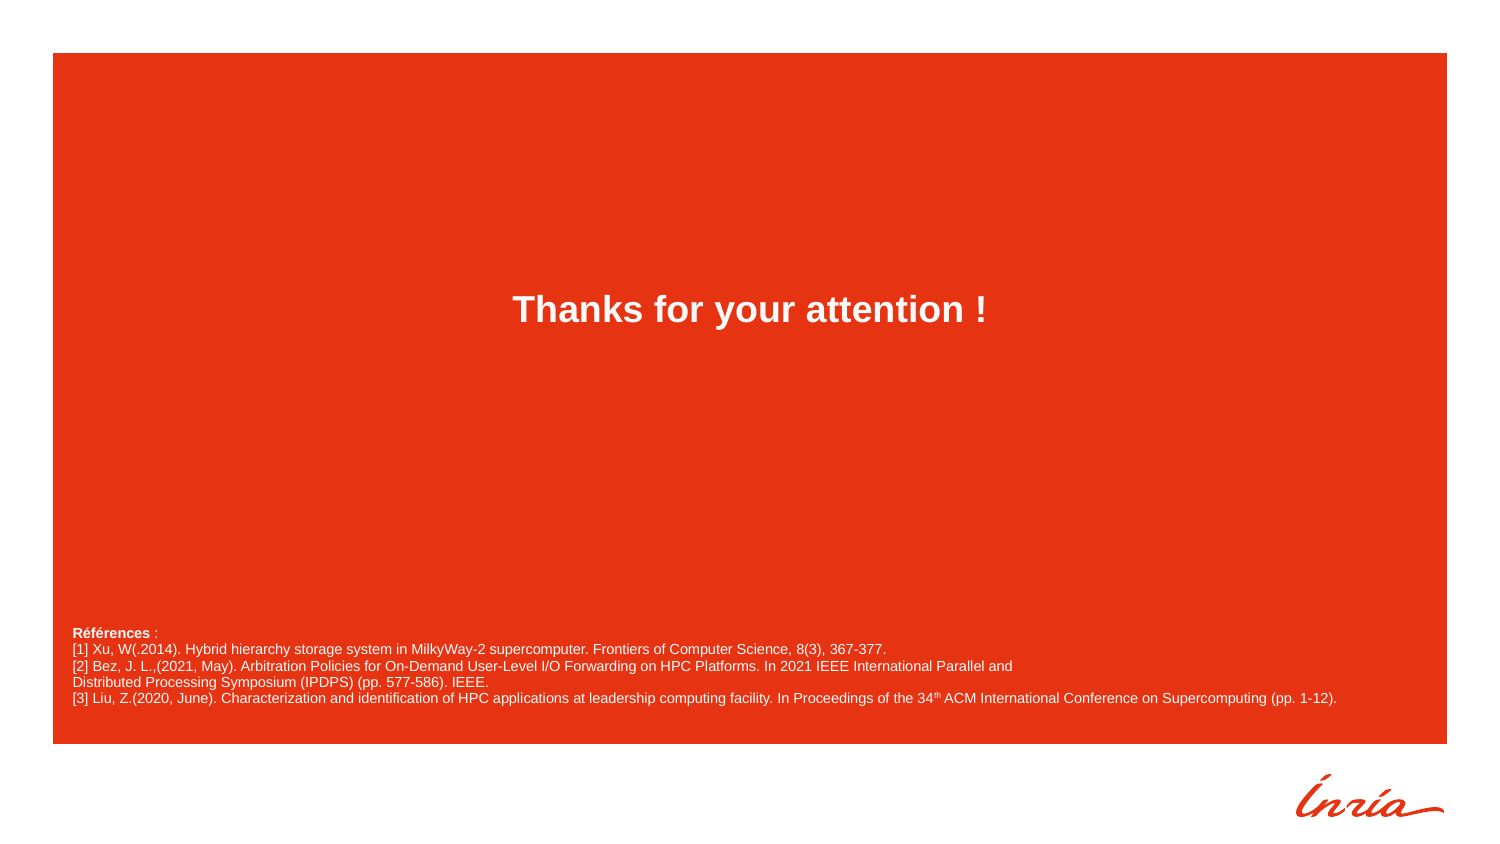

Thanks for your attention !
Références :
[1] Xu, W(.2014). Hybrid hierarchy storage system in MilkyWay-2 supercomputer. Frontiers of Computer Science, 8(3), 367-377.
[2] Bez, J. L.,(2021, May). Arbitration Policies for On-Demand User-Level I/O Forwarding on HPC Platforms. In 2021 IEEE International Parallel and
Distributed Processing Symposium (IPDPS) (pp. 577-586). IEEE.
[3] Liu, Z.(2020, June). Characterization and identification of HPC applications at leadership computing facility. In Proceedings of the 34th ACM International Conference on Supercomputing (pp. 1-12).
6